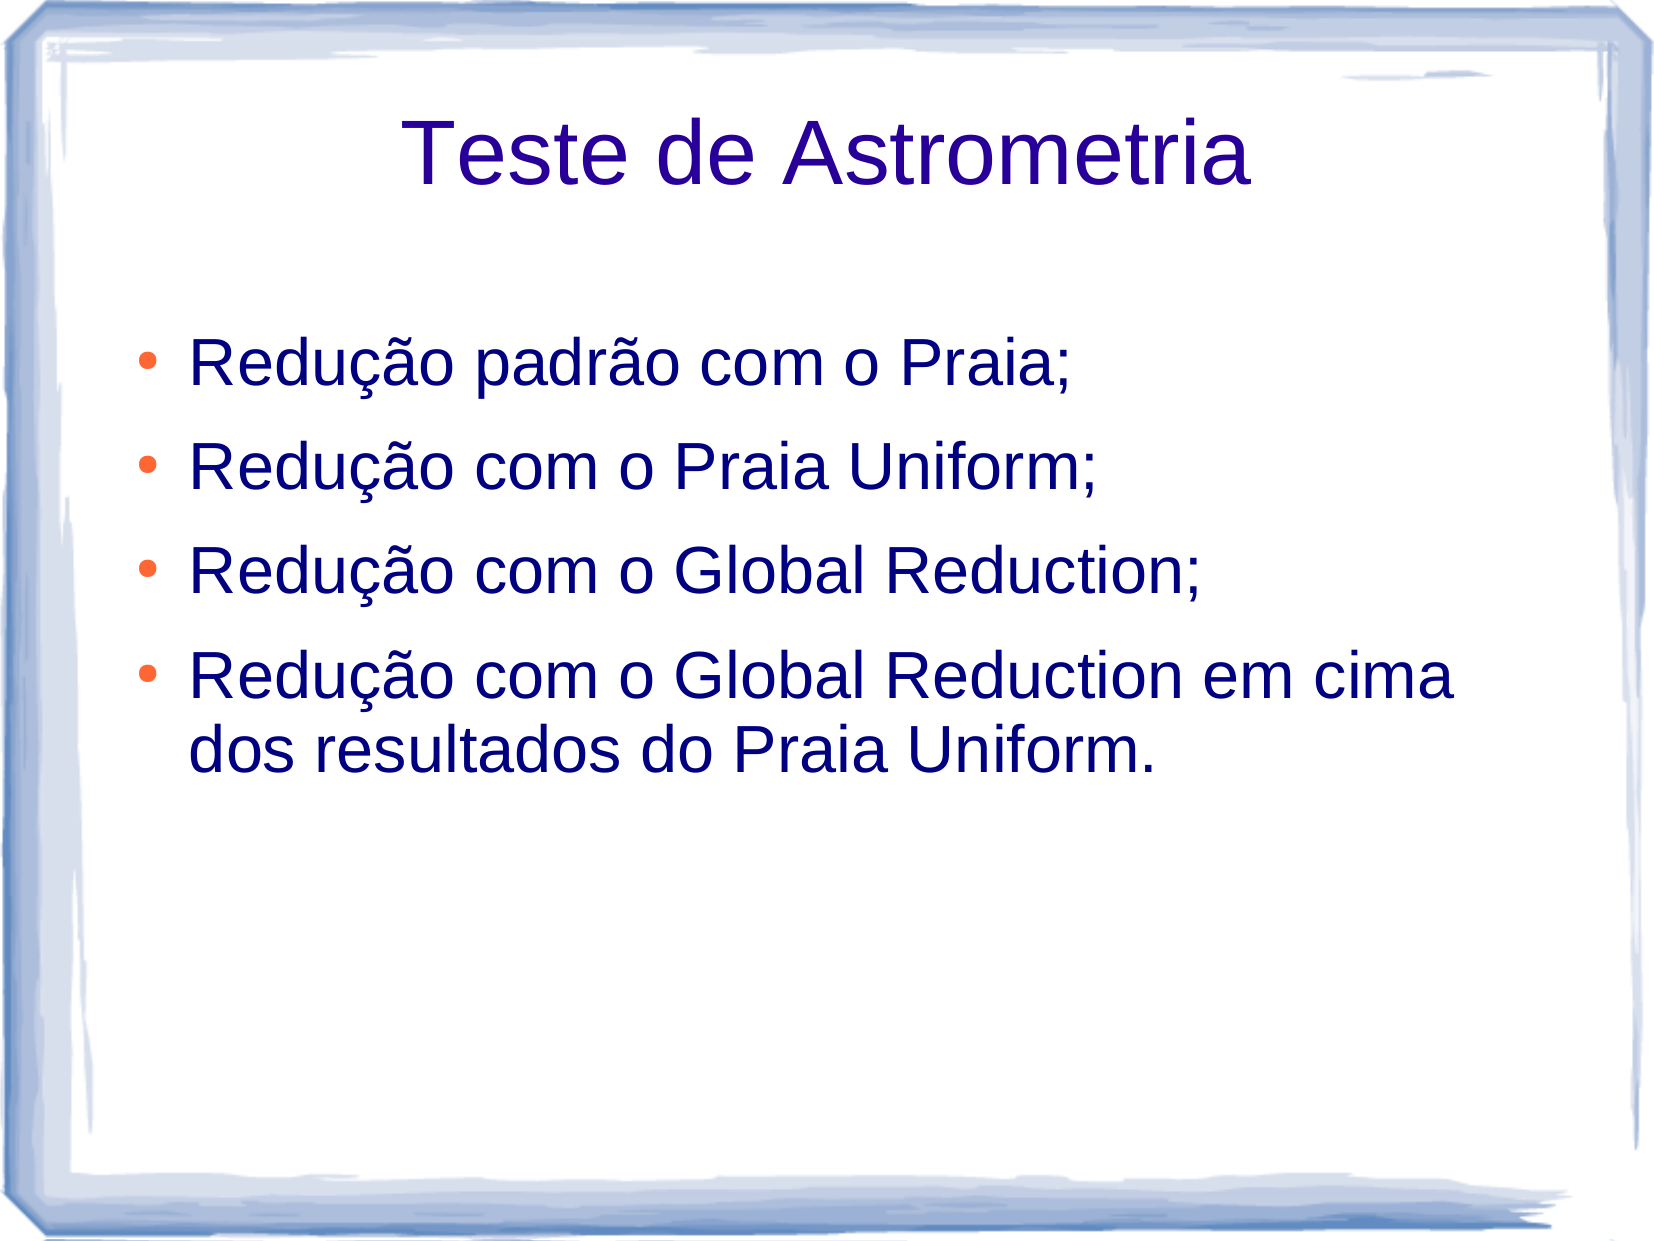

# Teste de Astrometria
Redução padrão com o Praia;
Redução com o Praia Uniform;
Redução com o Global Reduction;
Redução com o Global Reduction em cima dos resultados do Praia Uniform.